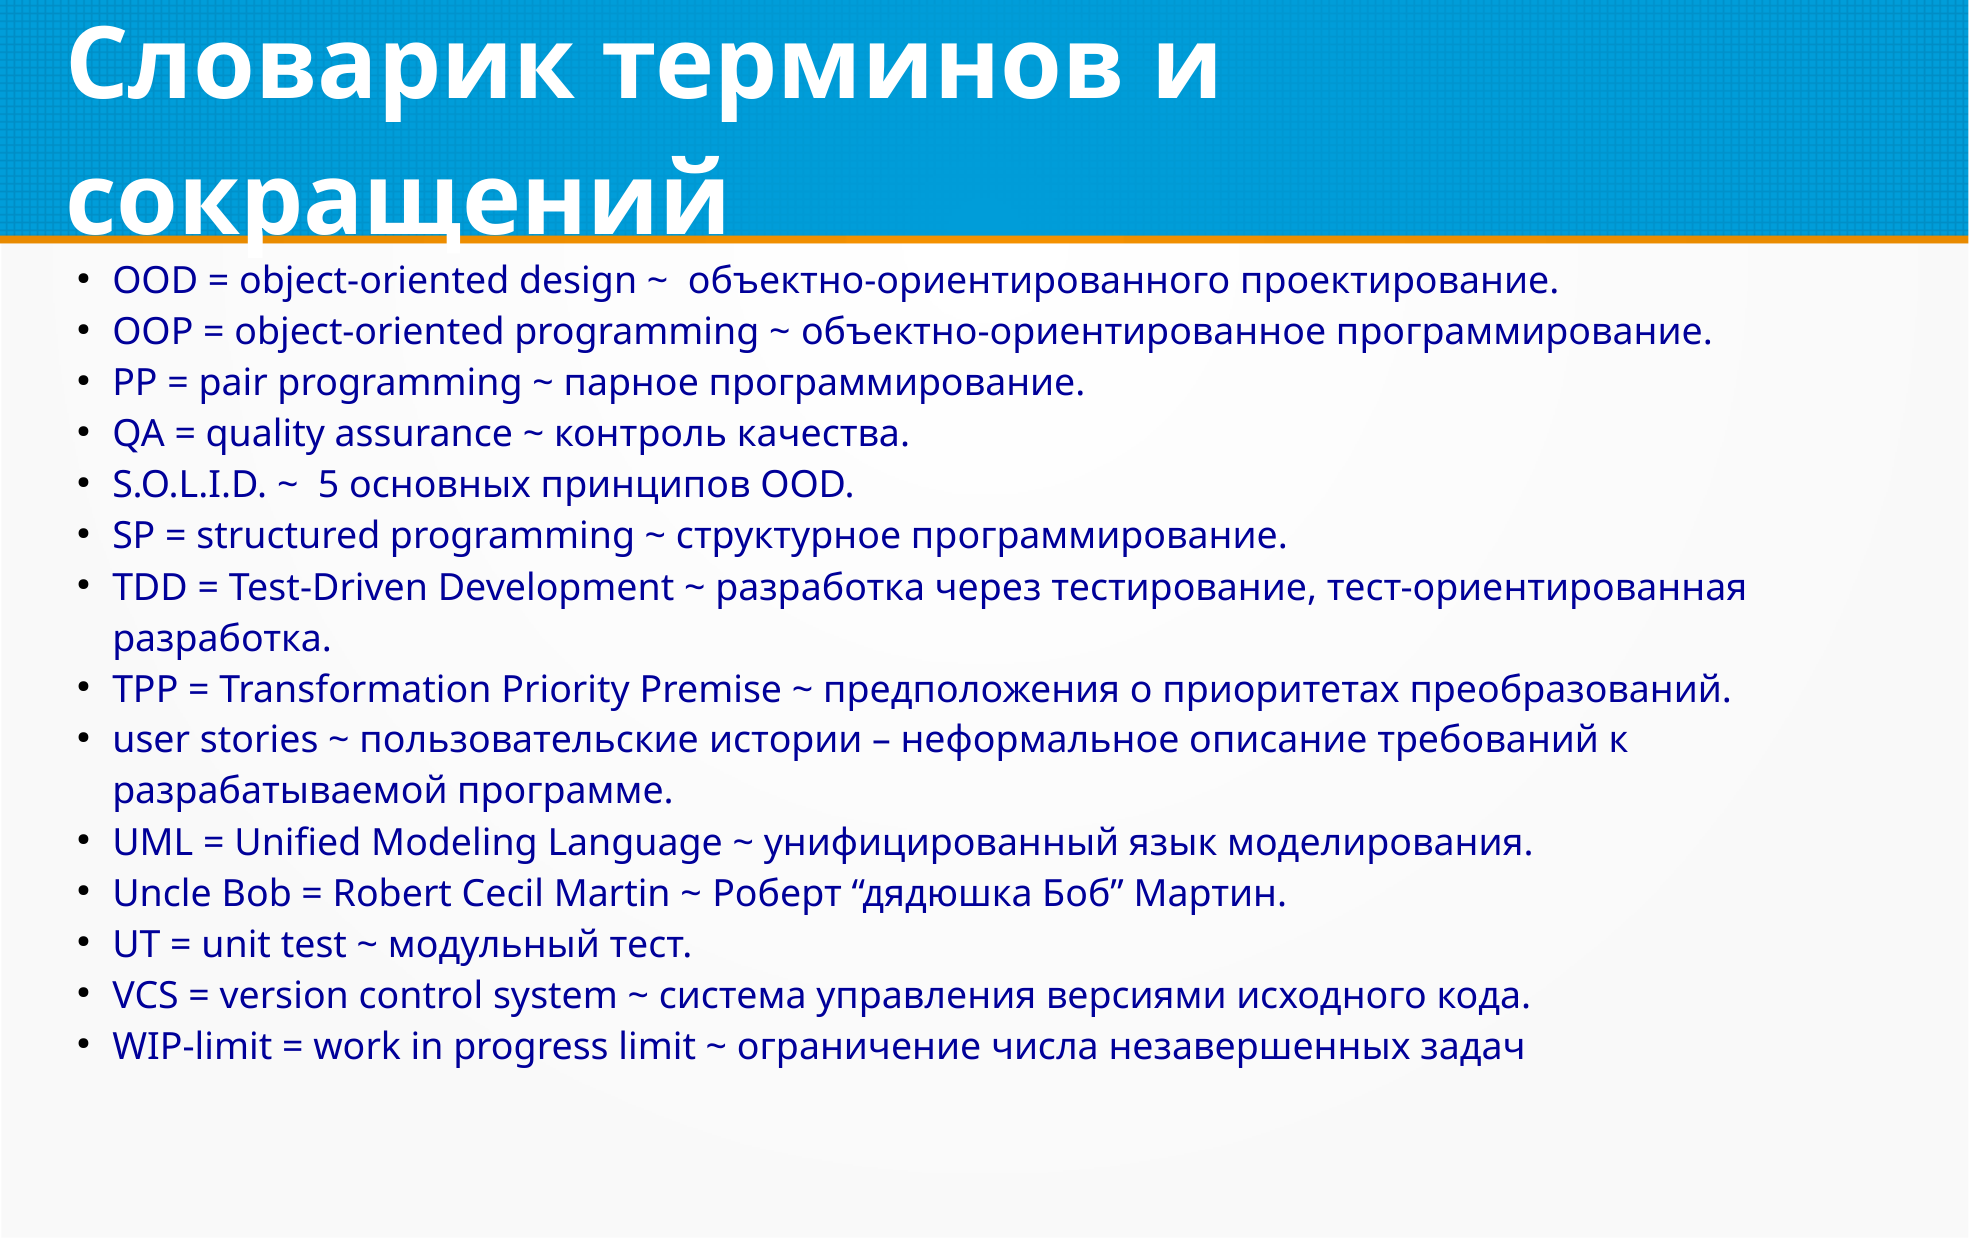

Словарик терминов и сокращений
OOD = object-oriented design ~ объектно-ориентированного проектирование.
OOP = object-oriented programming ~ объектно-ориентированное программирование.
PP = pair programming ~ парное программирование.
QA = quality assurance ~ контроль качества.
S.O.L.I.D. ~ 5 основных принципов OOD.
SP = structured programming ~ структурное программирование.
TDD = Test-Driven Development ~ разработка через тестирование, тест-ориентированная разработка.
TPP = Transformation Priority Premise ~ предположения о приоритетах преобразований.
user stories ~ пользовательские истории – неформальное описание требований к разрабатываемой программе.
UML = Unified Modeling Language ~ унифицированный язык моделирования.
Uncle Bob = Robert Cecil Martin ~ Роберт “дядюшка Боб” Мартин.
UT = unit test ~ модульный тест.
VCS = version control system ~ cистема управления версиями исходного кода.
WIP-limit = work in progress limit ~ ограничение числа незавершенных задач